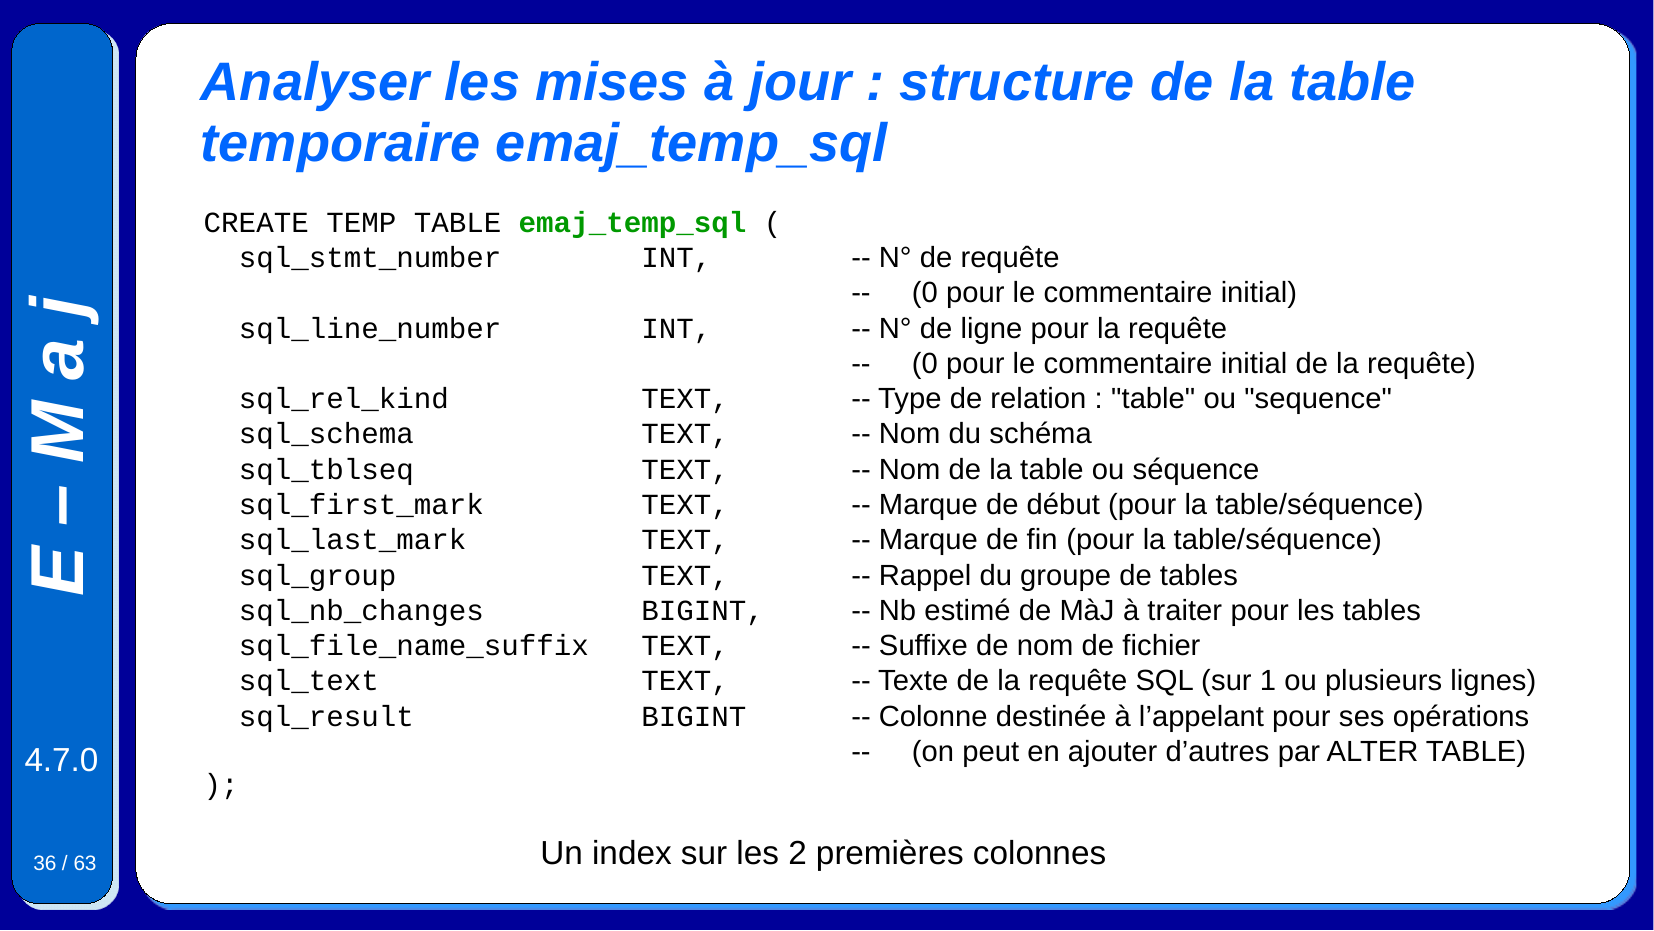

# Analyser les mises à jour : structure de la table temporaire emaj_temp_sql
CREATE TEMP TABLE emaj_temp_sql (
 sql_stmt_number INT, -- N° de requête
 -- (0 pour le commentaire initial)
 sql_line_number INT, -- N° de ligne pour la requête
 -- (0 pour le commentaire initial de la requête)
 sql_rel_kind TEXT, -- Type de relation : "table" ou "sequence"
 sql_schema TEXT, -- Nom du schéma
 sql_tblseq TEXT, -- Nom de la table ou séquence
 sql_first_mark TEXT, -- Marque de début (pour la table/séquence)
 sql_last_mark TEXT, -- Marque de fin (pour la table/séquence)
 sql_group TEXT, -- Rappel du groupe de tables
 sql_nb_changes BIGINT, -- Nb estimé de MàJ à traiter pour les tables
 sql_file_name_suffix TEXT, -- Suffixe de nom de fichier
 sql_text TEXT, -- Texte de la requête SQL (sur 1 ou plusieurs lignes)
 sql_result BIGINT -- Colonne destinée à l’appelant pour ses opérations
 -- (on peut en ajouter d’autres par ALTER TABLE)
);
Un index sur les 2 premières colonnes